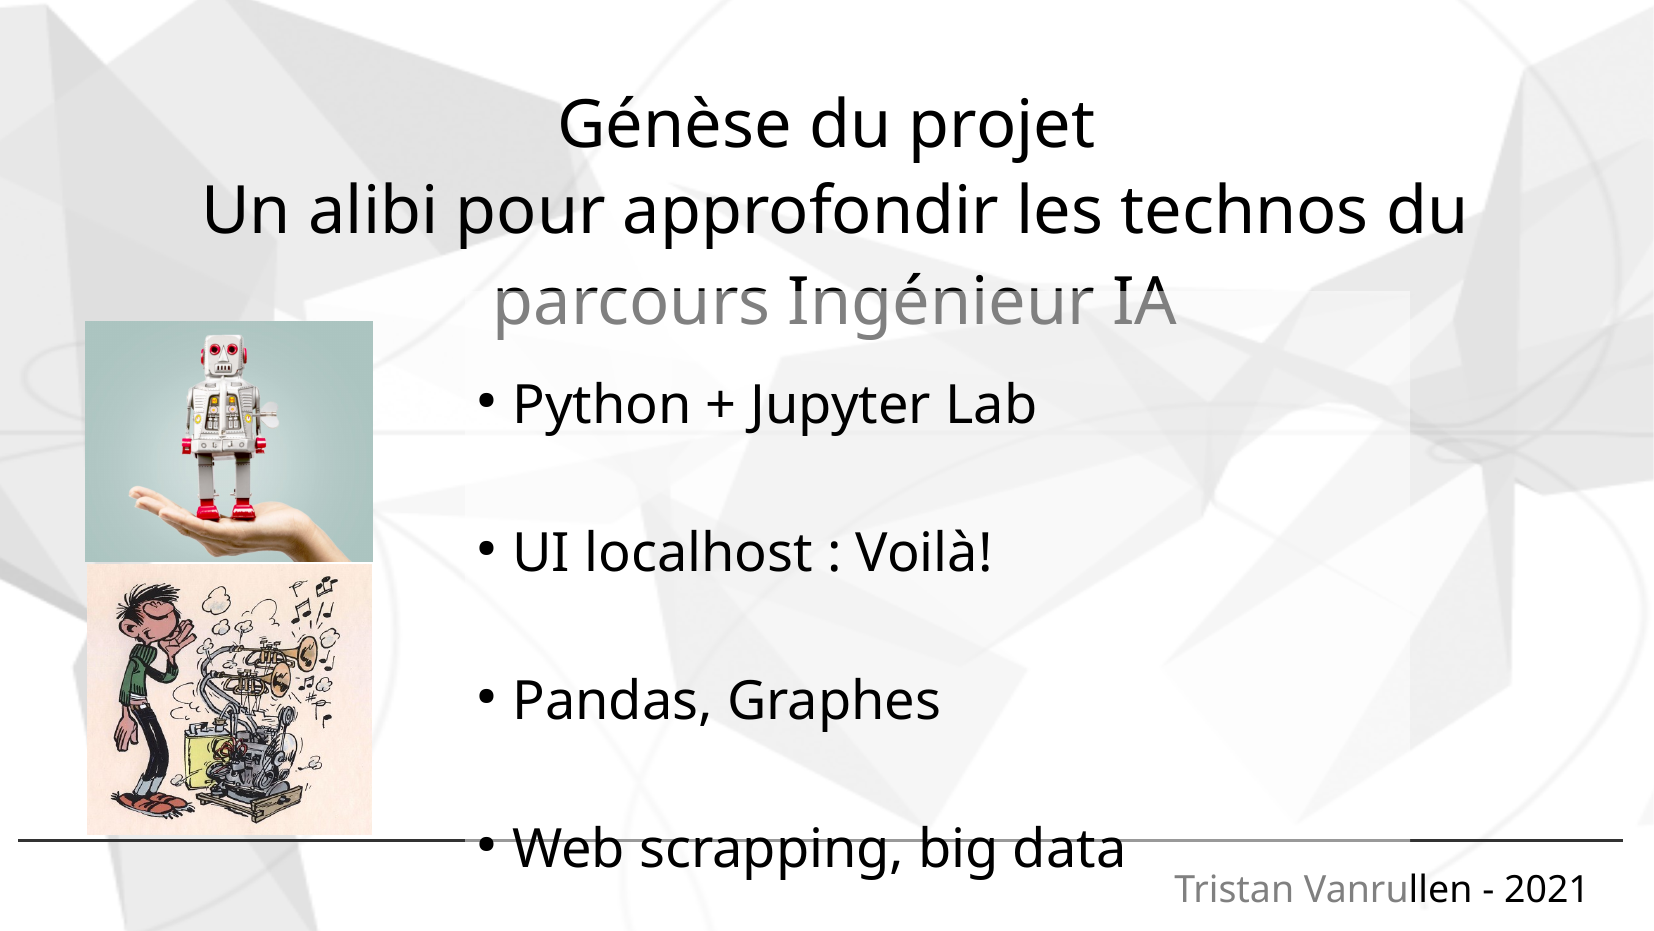

# Génèse du projet
Un alibi pour approfondir les technos du parcours Ingénieur IA
Python + Jupyter Lab
UI localhost : Voilà!
Pandas, Graphes
Web scrapping, big data
Natural Language Processing
Tristan Vanrullen - 2021